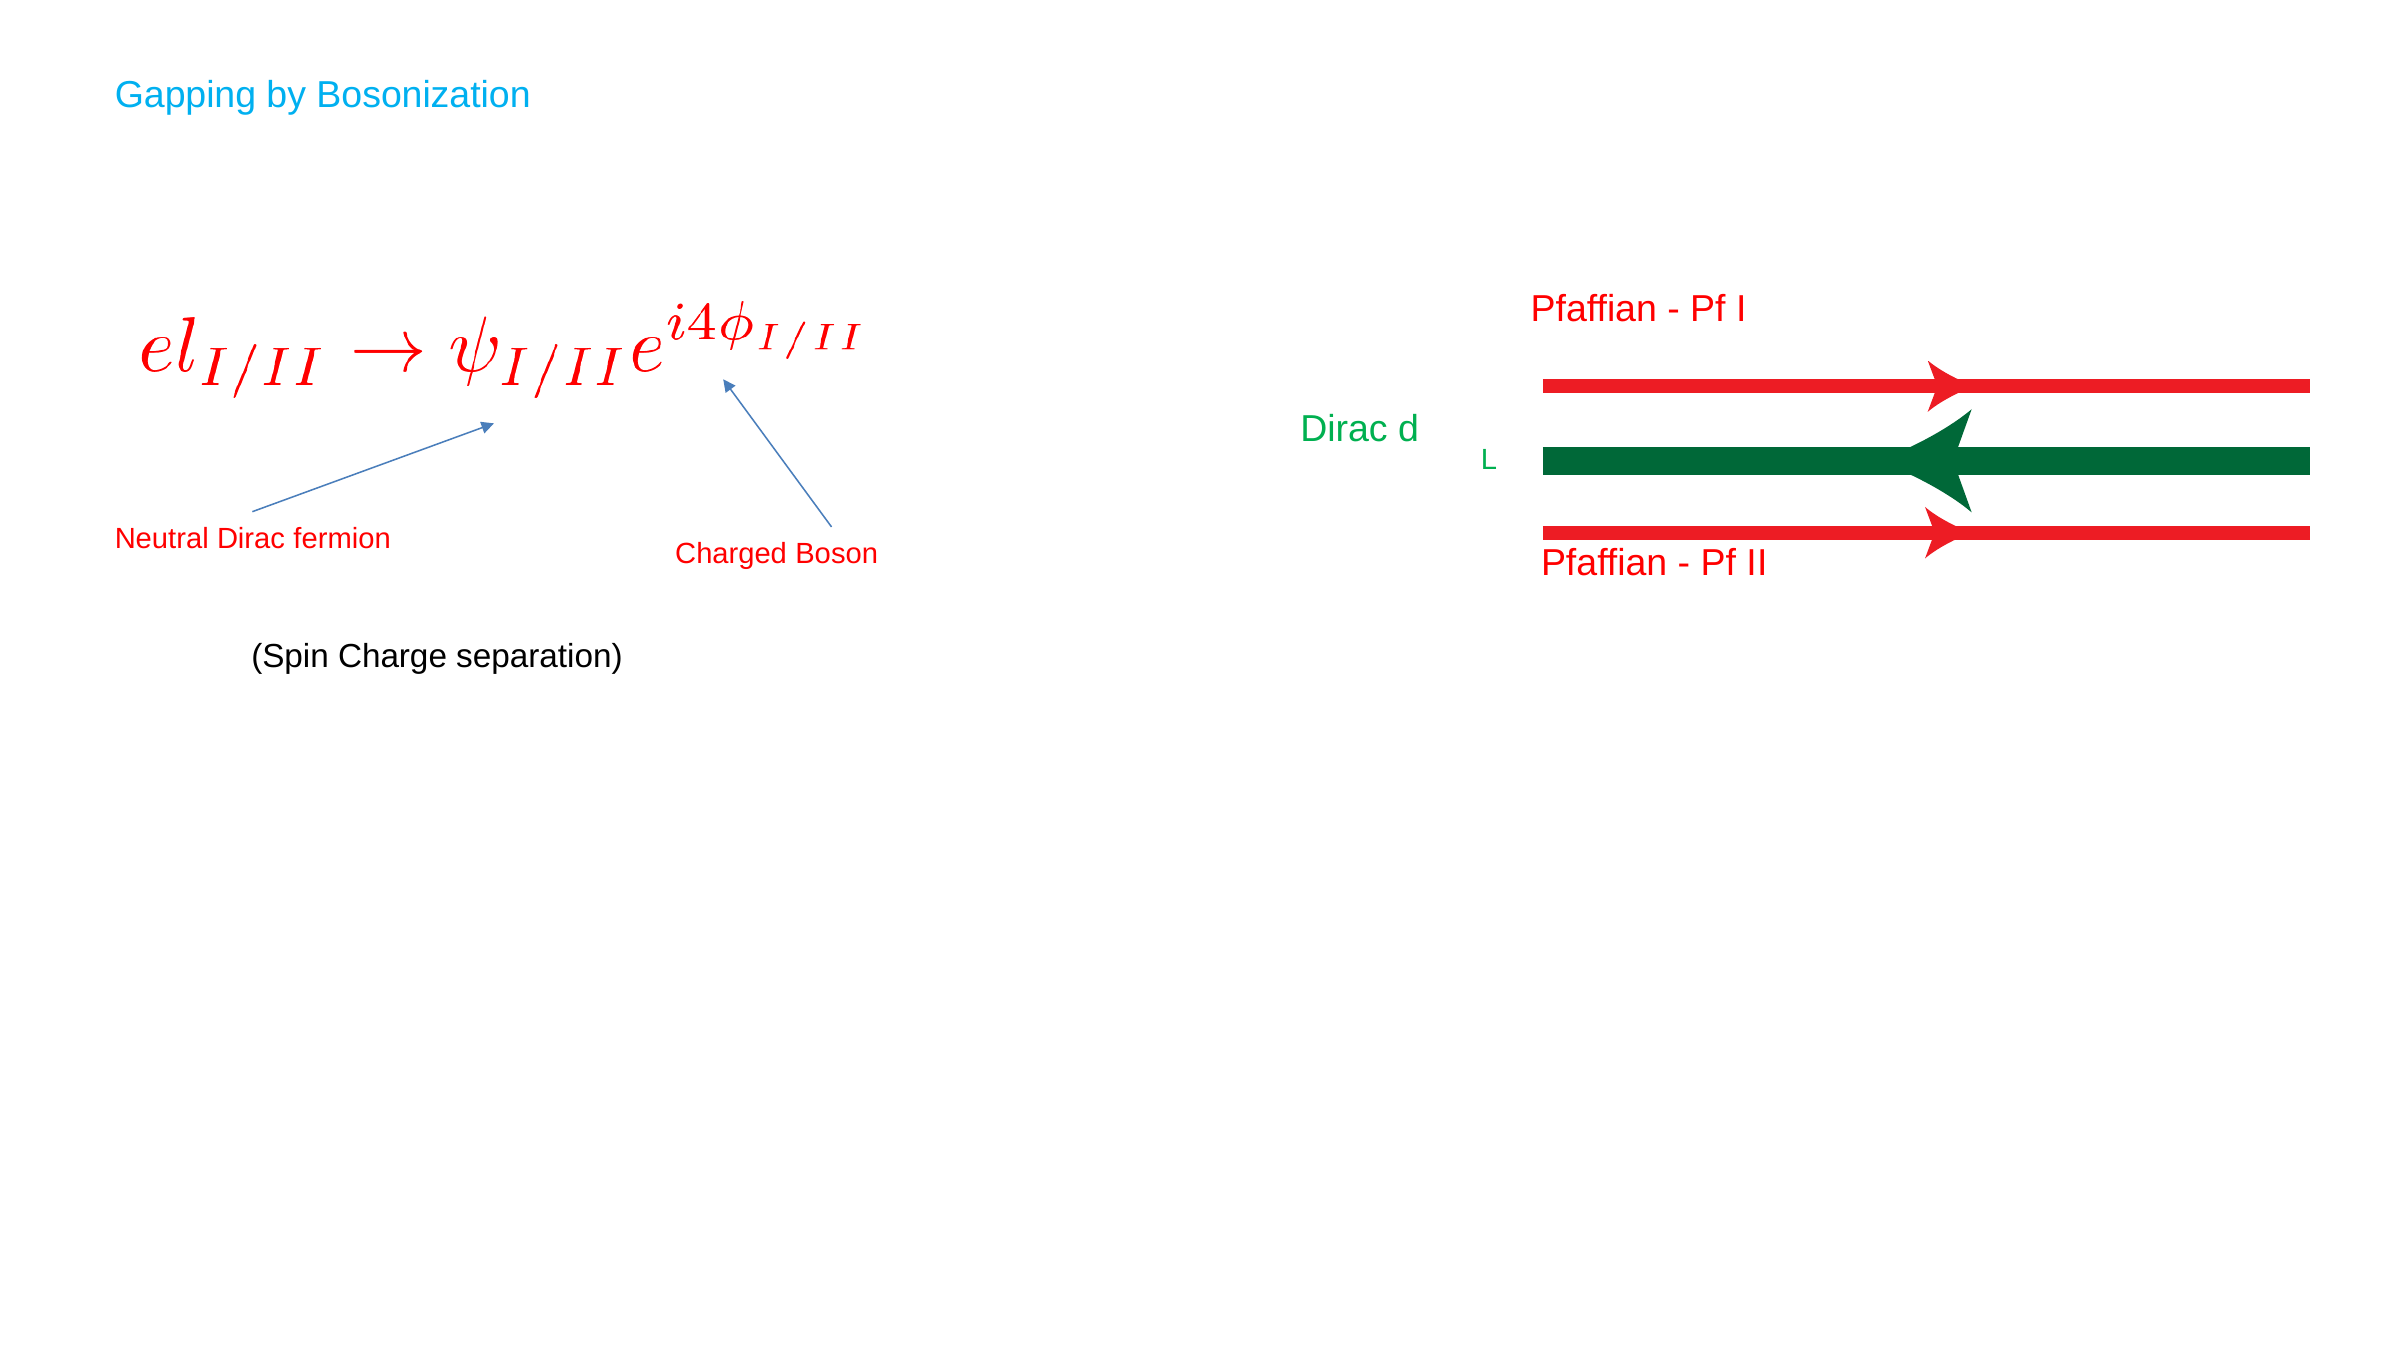

Gapping by Bosonization
Pfaffian - Pf I
Dirac d
L
Neutral Dirac fermion
Charged Boson
Pfaffian - Pf II
(Spin Charge separation)